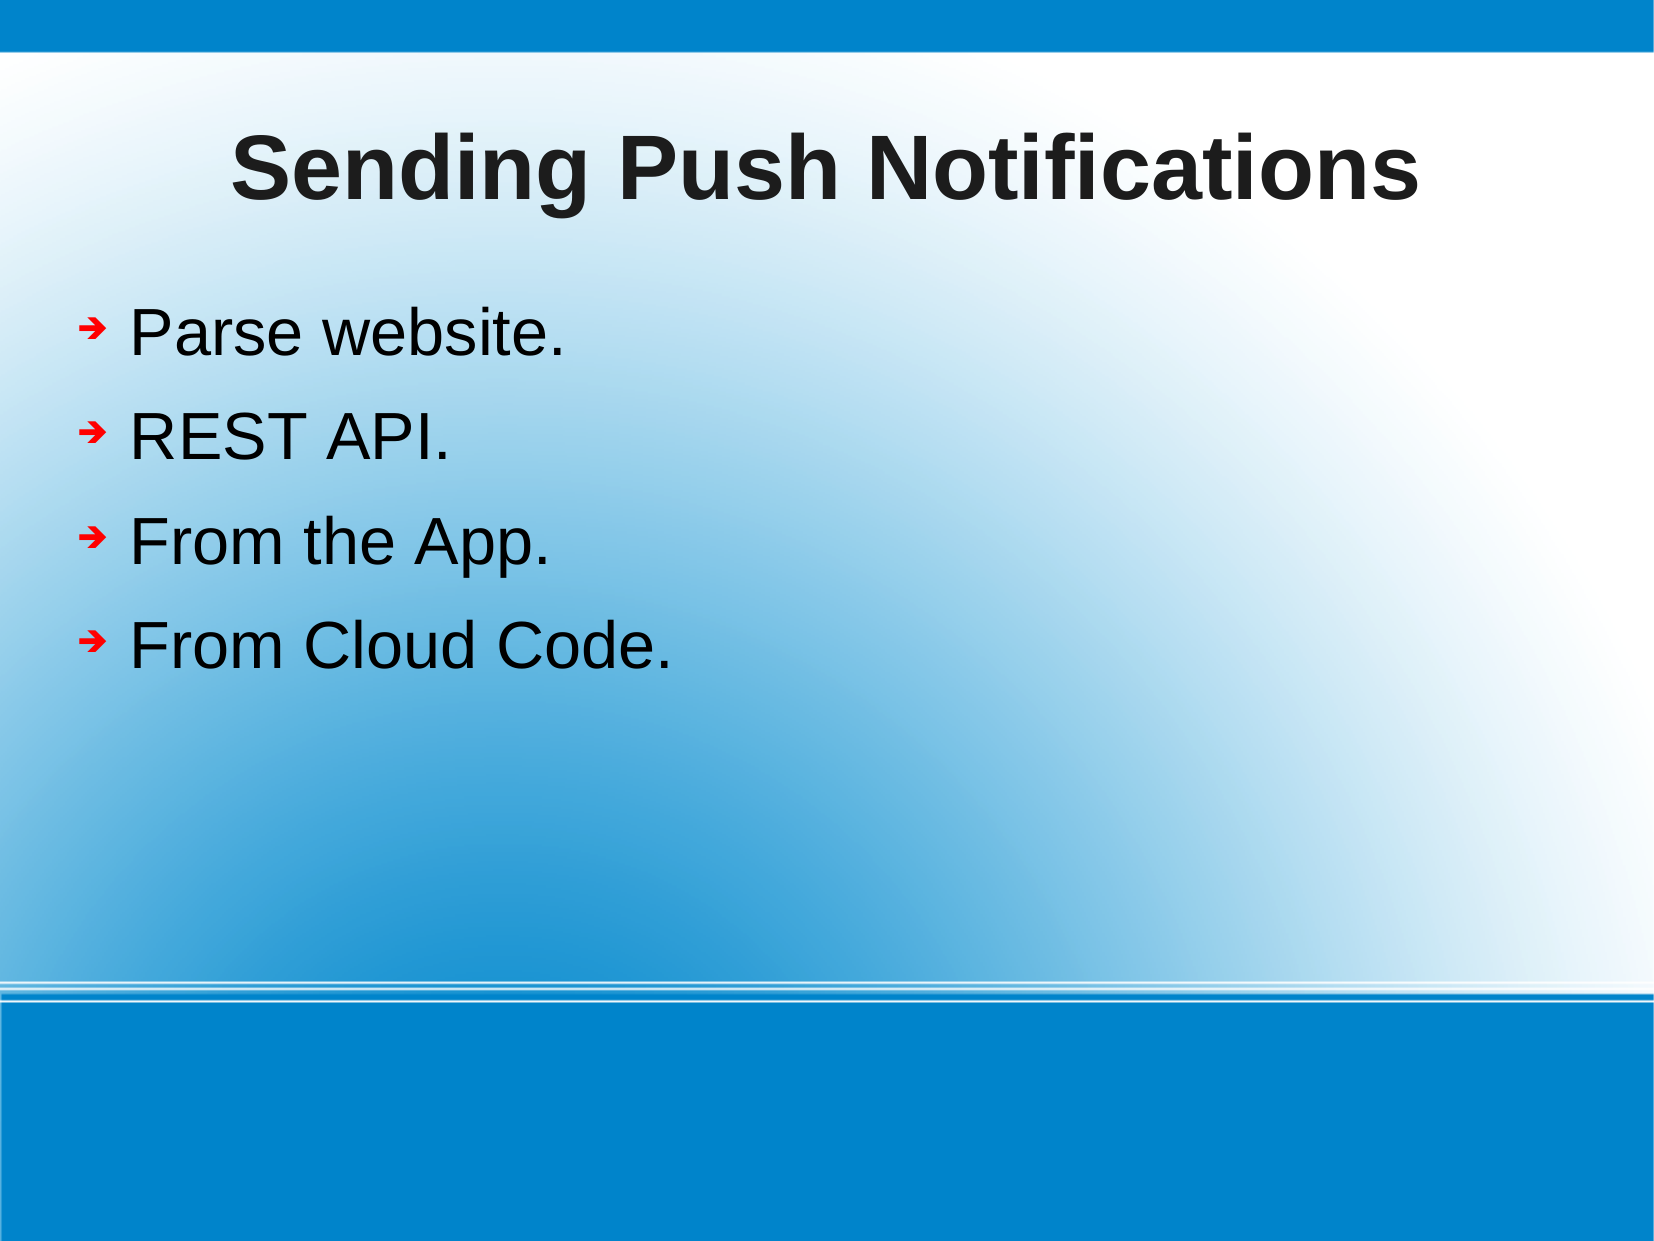

# Sending Push Notifications
Parse website.
REST API.
From the App.
From Cloud Code.